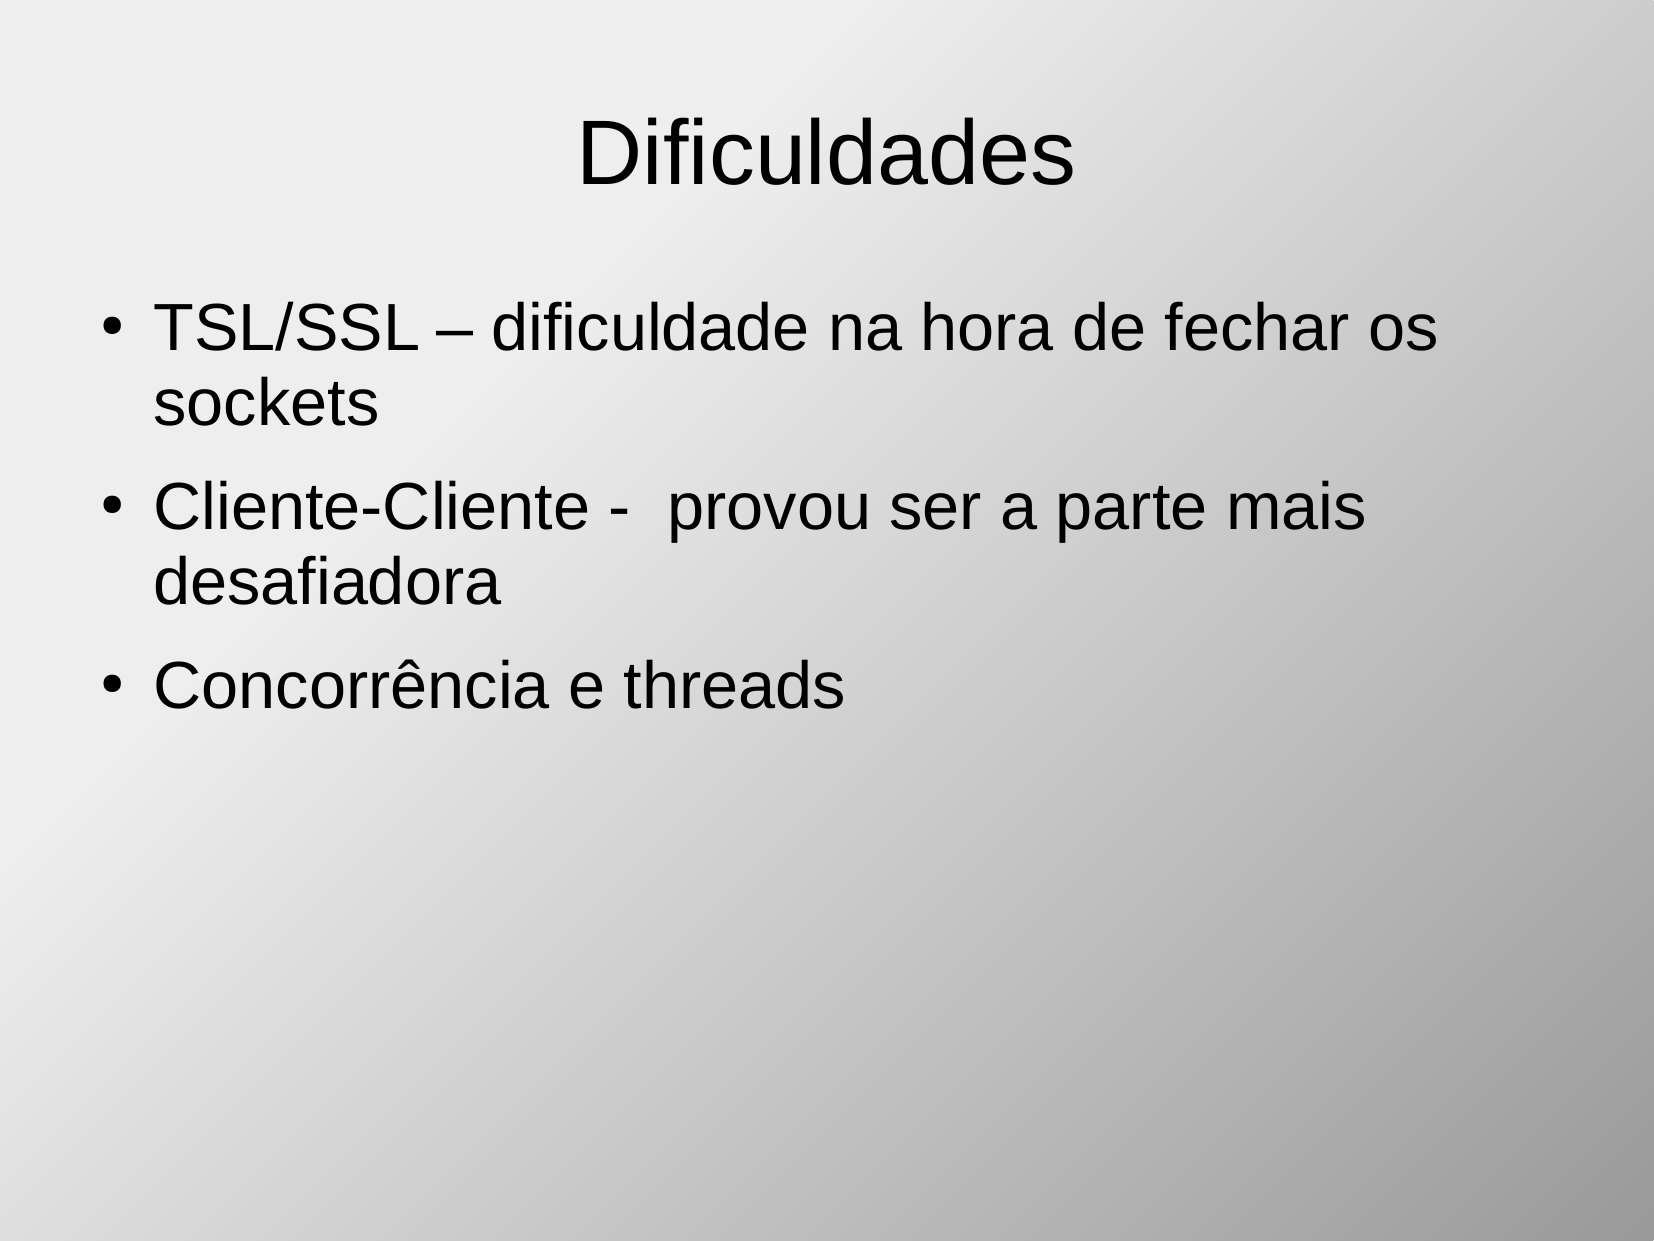

# Dificuldades
TSL/SSL – dificuldade na hora de fechar os sockets
Cliente-Cliente - provou ser a parte mais desafiadora
Concorrência e threads